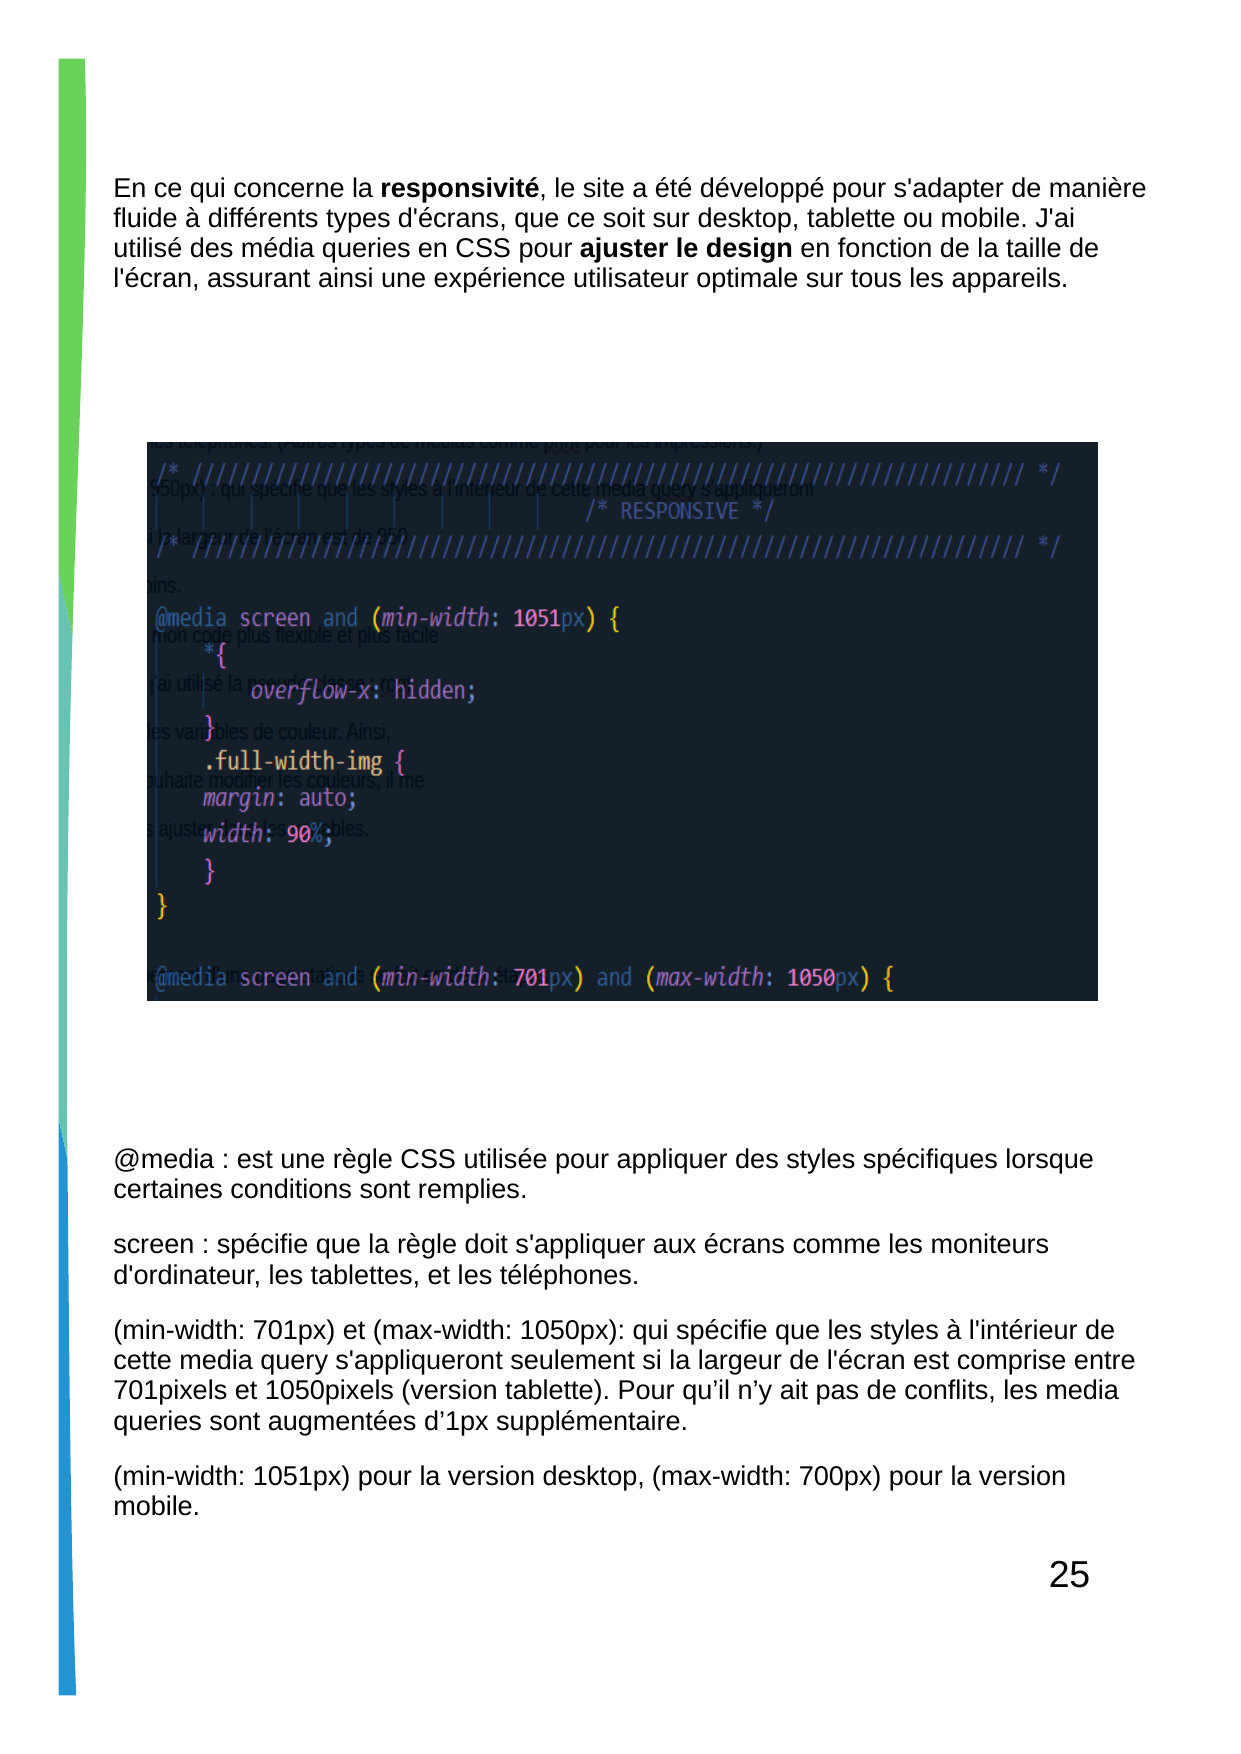

En ce qui concerne la responsivité, le site a été développé pour s'adapter de manière fluide à différents types d'écrans, que ce soit sur desktop, tablette ou mobile. J'ai utilisé des média queries en CSS pour ajuster le design en fonction de la taille de l'écran, assurant ainsi une expérience utilisateur optimale sur tous les appareils.
@media : est une règle CSS utilisée pour appliquer des styles spécifiques lorsque certaines conditions sont remplies.
screen : spécifie que la règle doit s'appliquer aux écrans comme les moniteurs d'ordinateur, les tablettes, et les téléphones.
(min-width: 701px) et (max-width: 1050px): qui spécifie que les styles à l'intérieur de cette media query s'appliqueront seulement si la largeur de l'écran est comprise entre 701pixels et 1050pixels (version tablette). Pour qu’il n’y ait pas de conflits, les media queries sont augmentées d’1px supplémentaire.
(min-width: 1051px) pour la version desktop, (max-width: 700px) pour la version mobile.